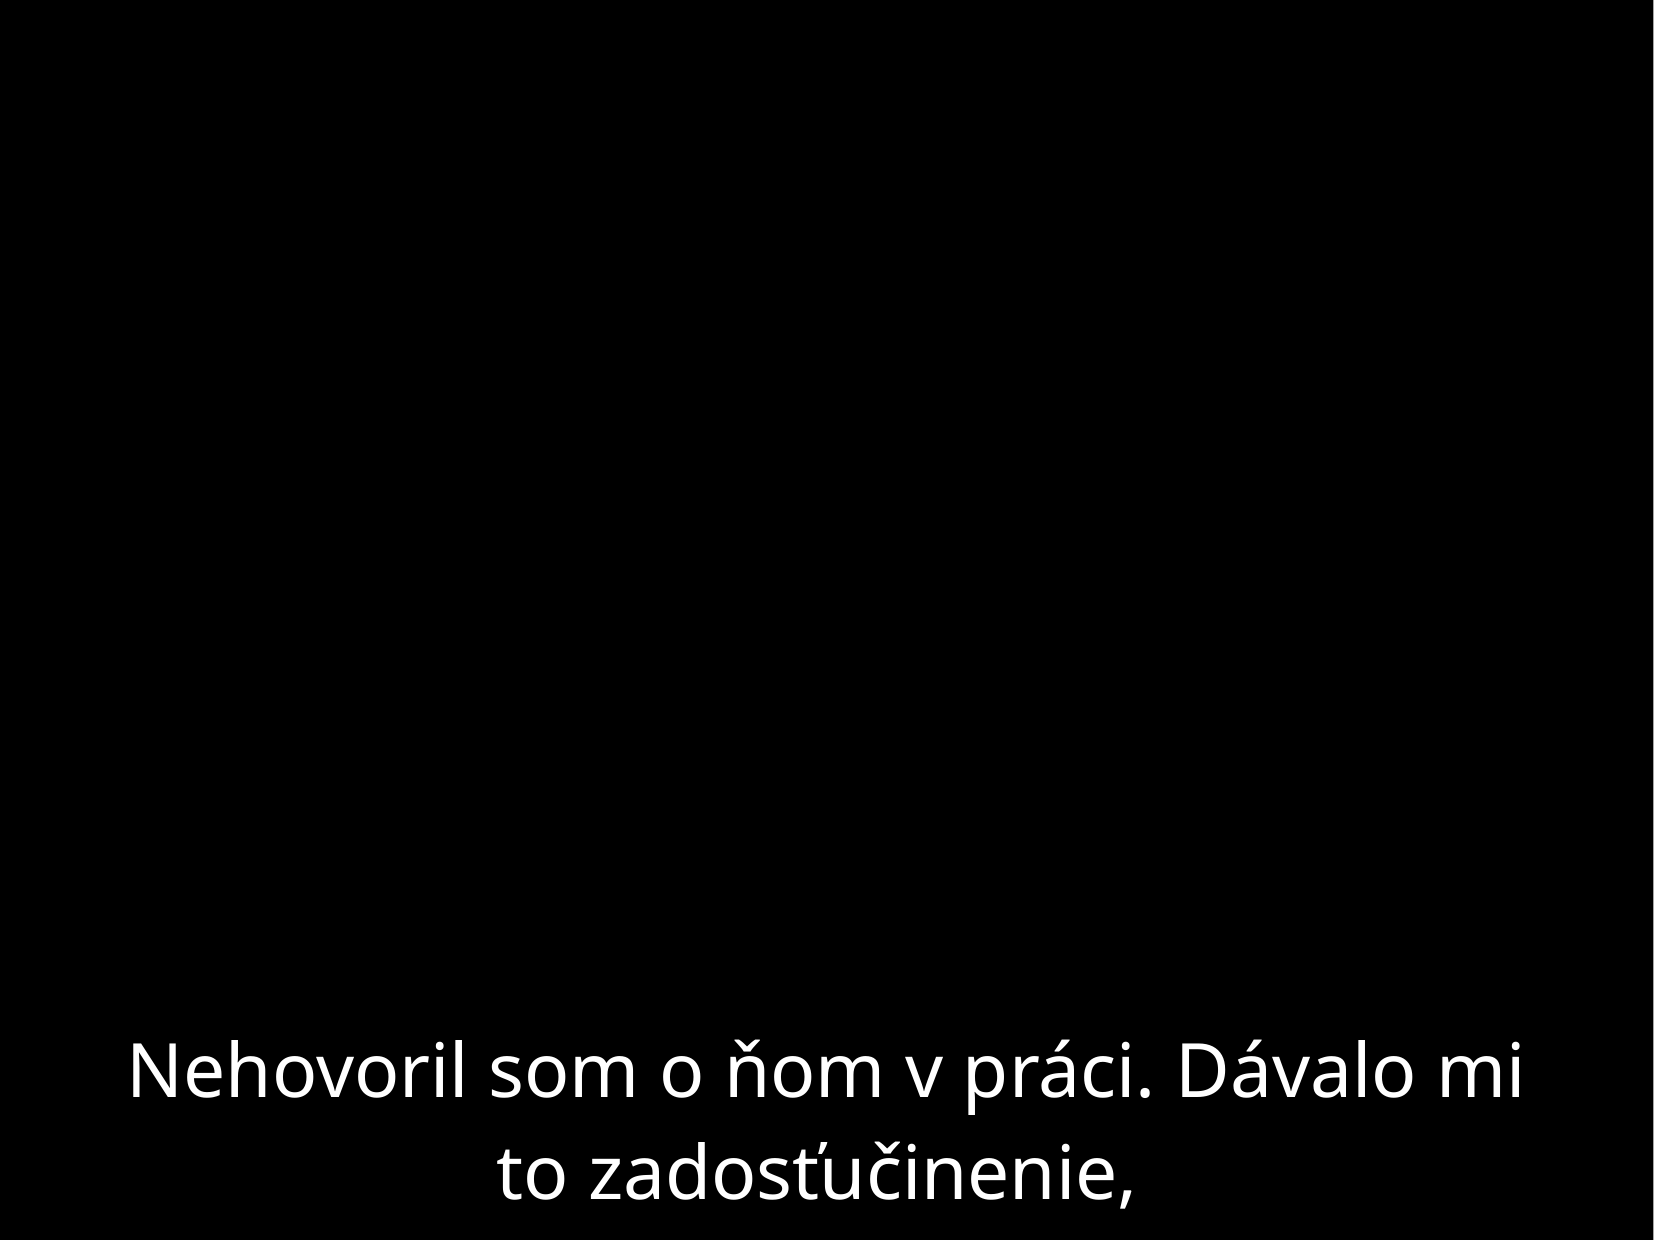

# Nehovoril som o ňom v práci. Dávalo mi to zadosťučinenie,